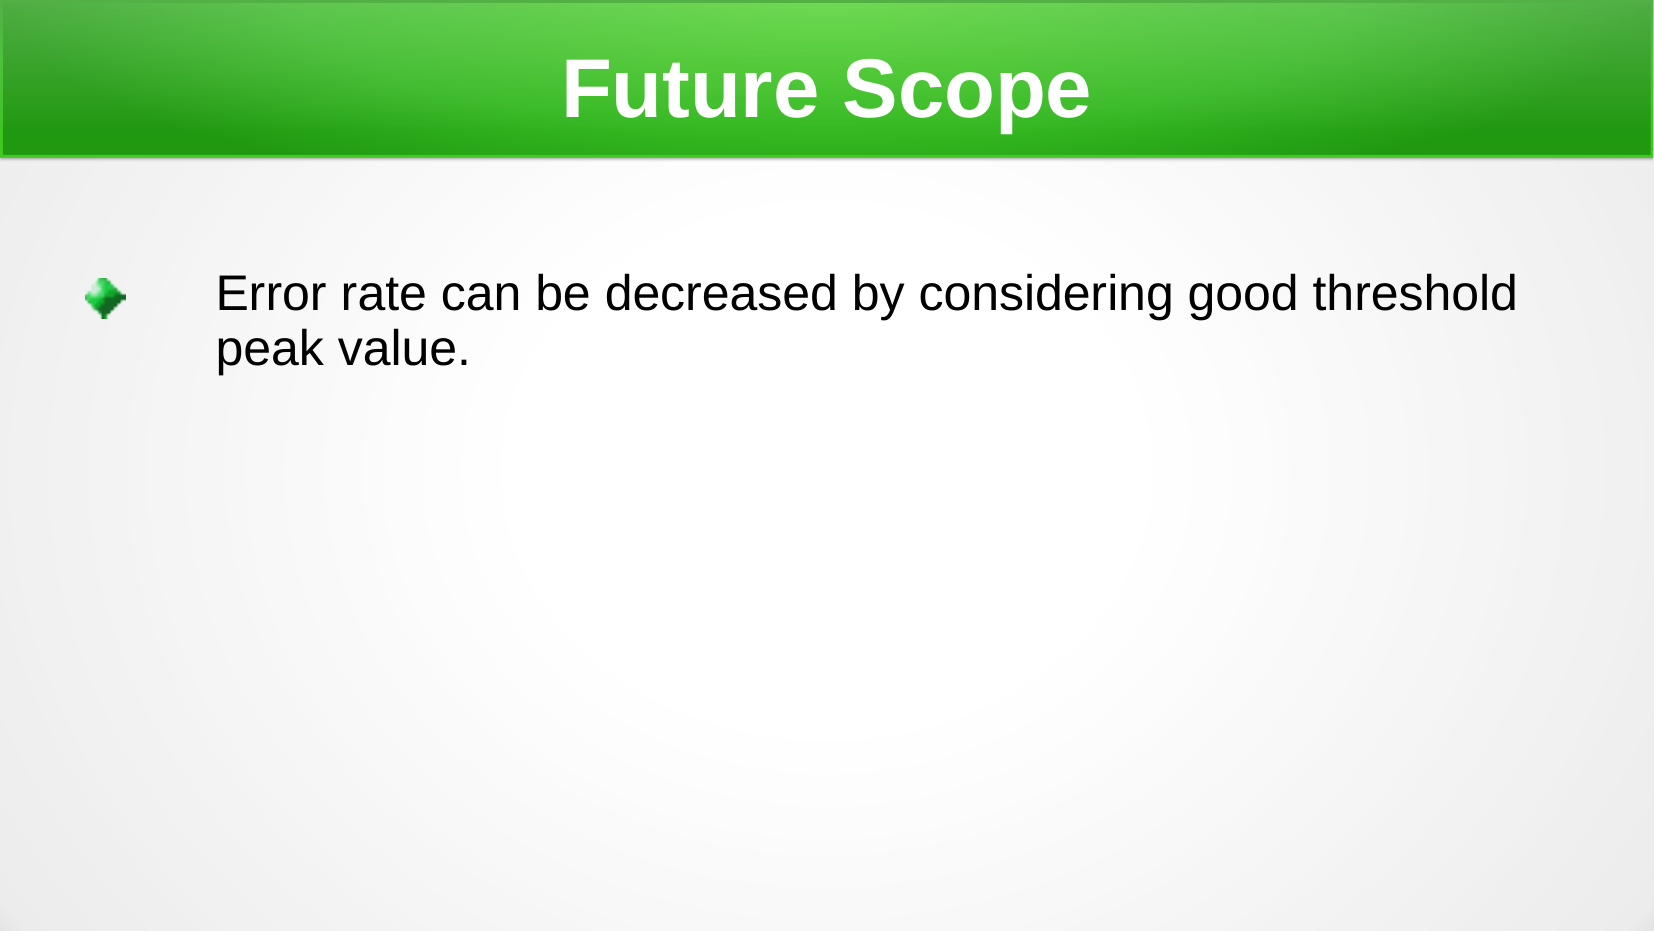

# Future Scope
Error rate can be decreased by considering good threshold peak value.